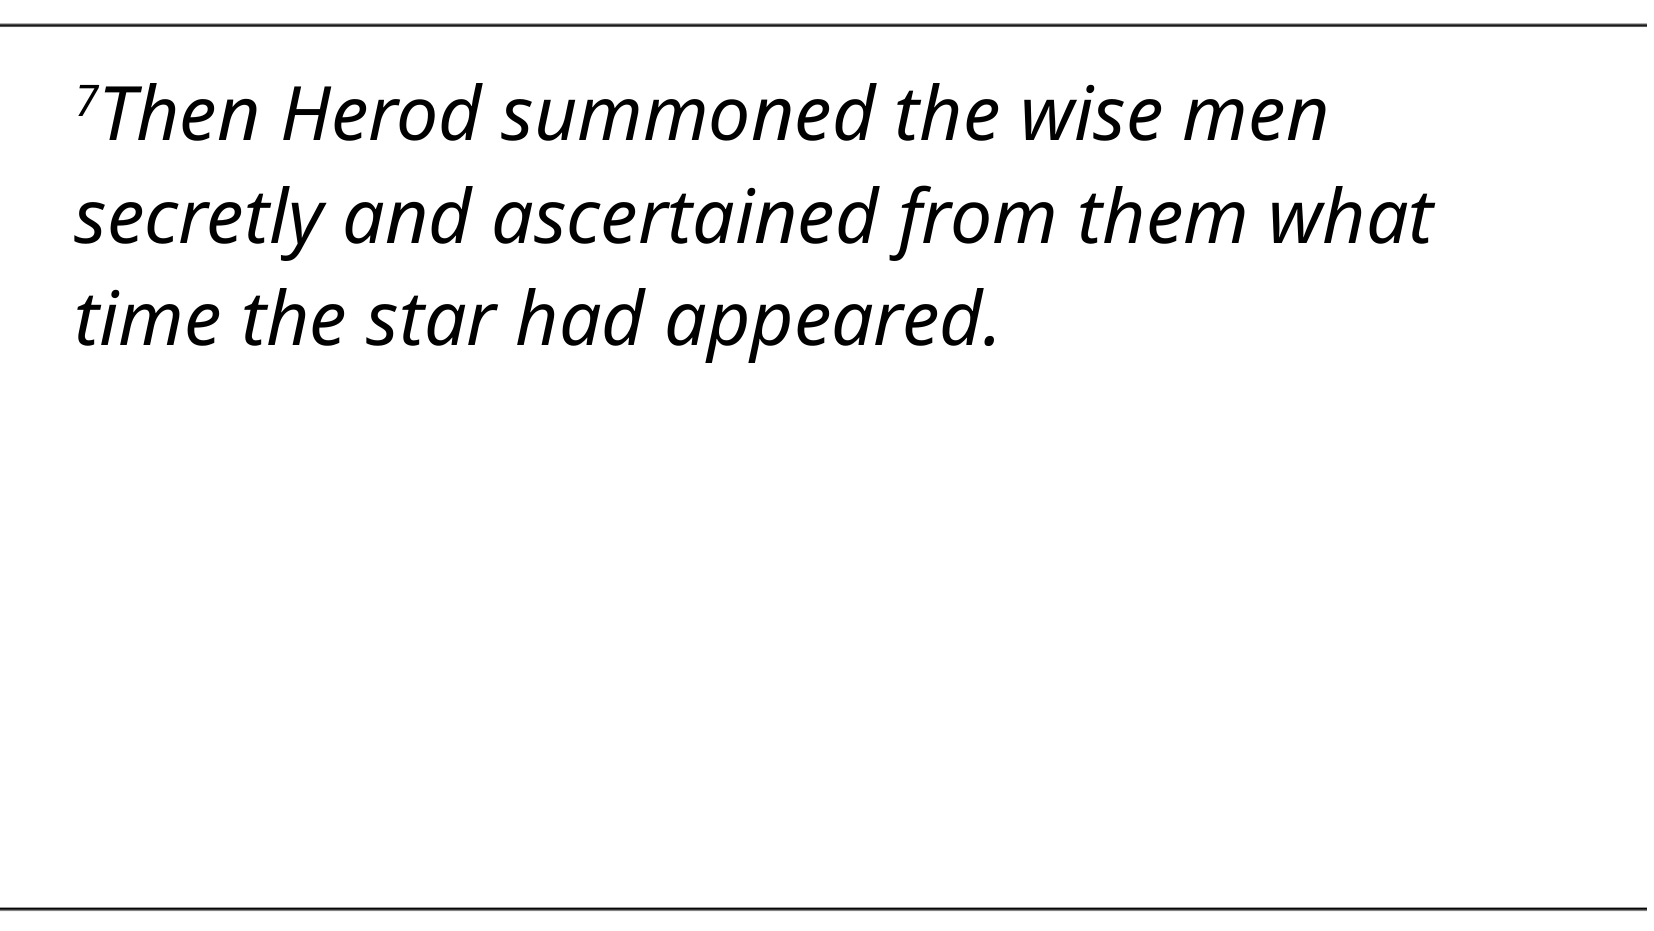

7Then Herod summoned the wise men secretly and ascertained from them what time the star had appeared.